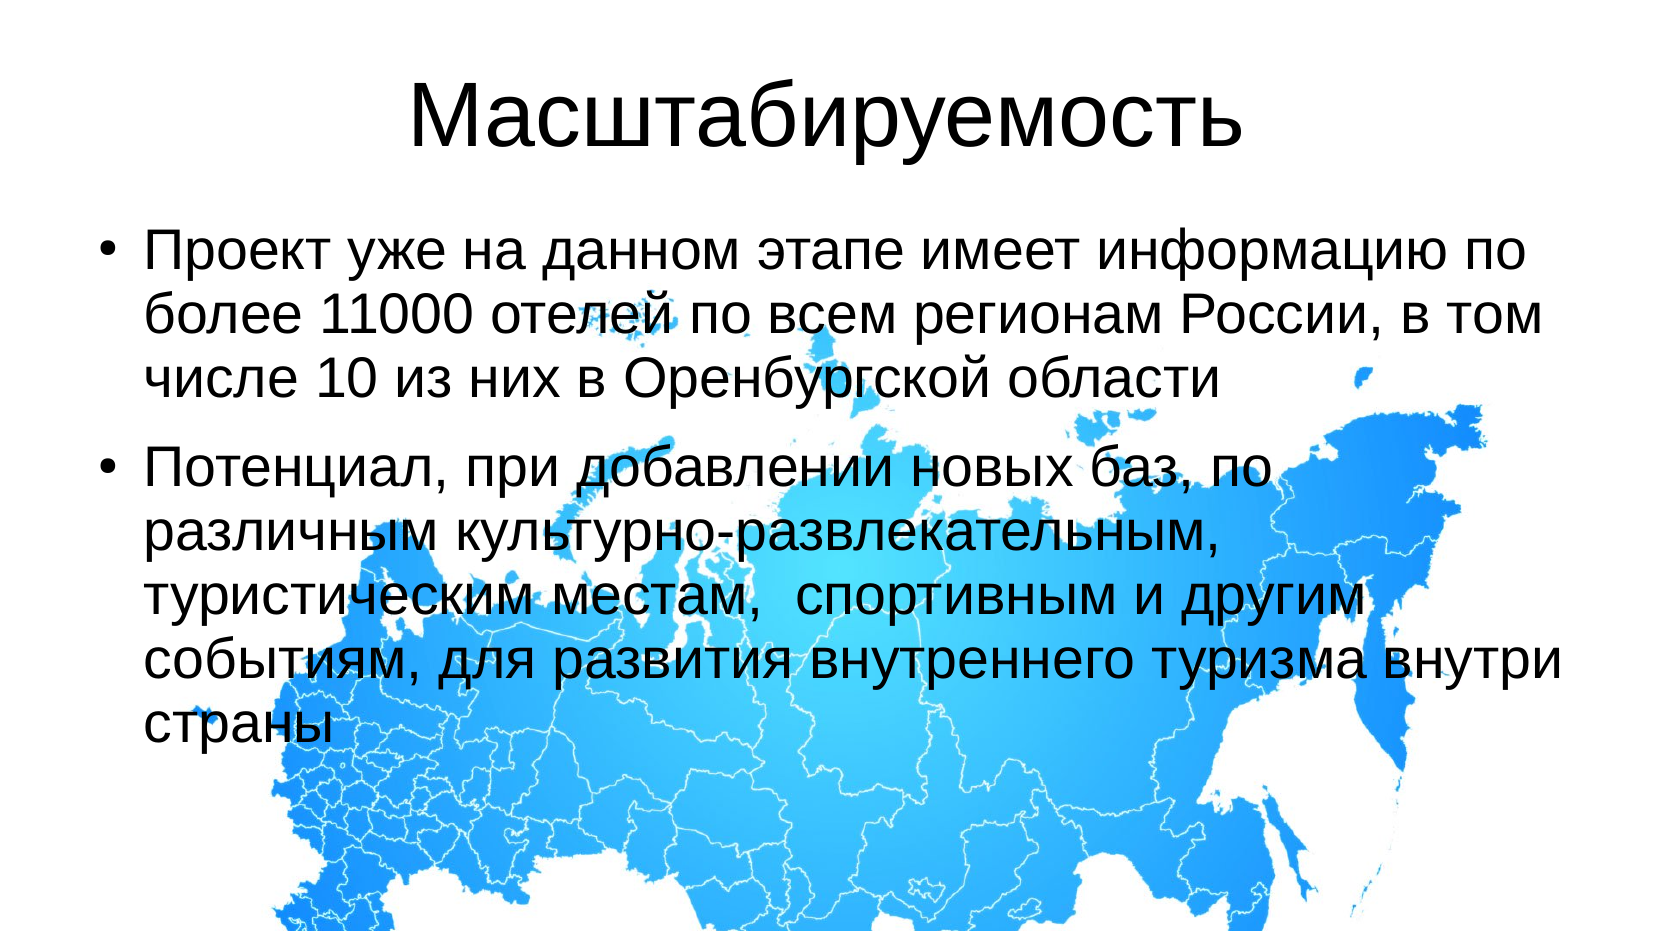

# Масштабируемость
Проект уже на данном этапе имеет информацию по более 11000 отелей по всем регионам России, в том числе 10 из них в Оренбургской области
Потенциал, при добавлении новых баз, по различным культурно-развлекательным, туристическим местам, спортивным и другим событиям, для развития внутреннего туризма внутри страны